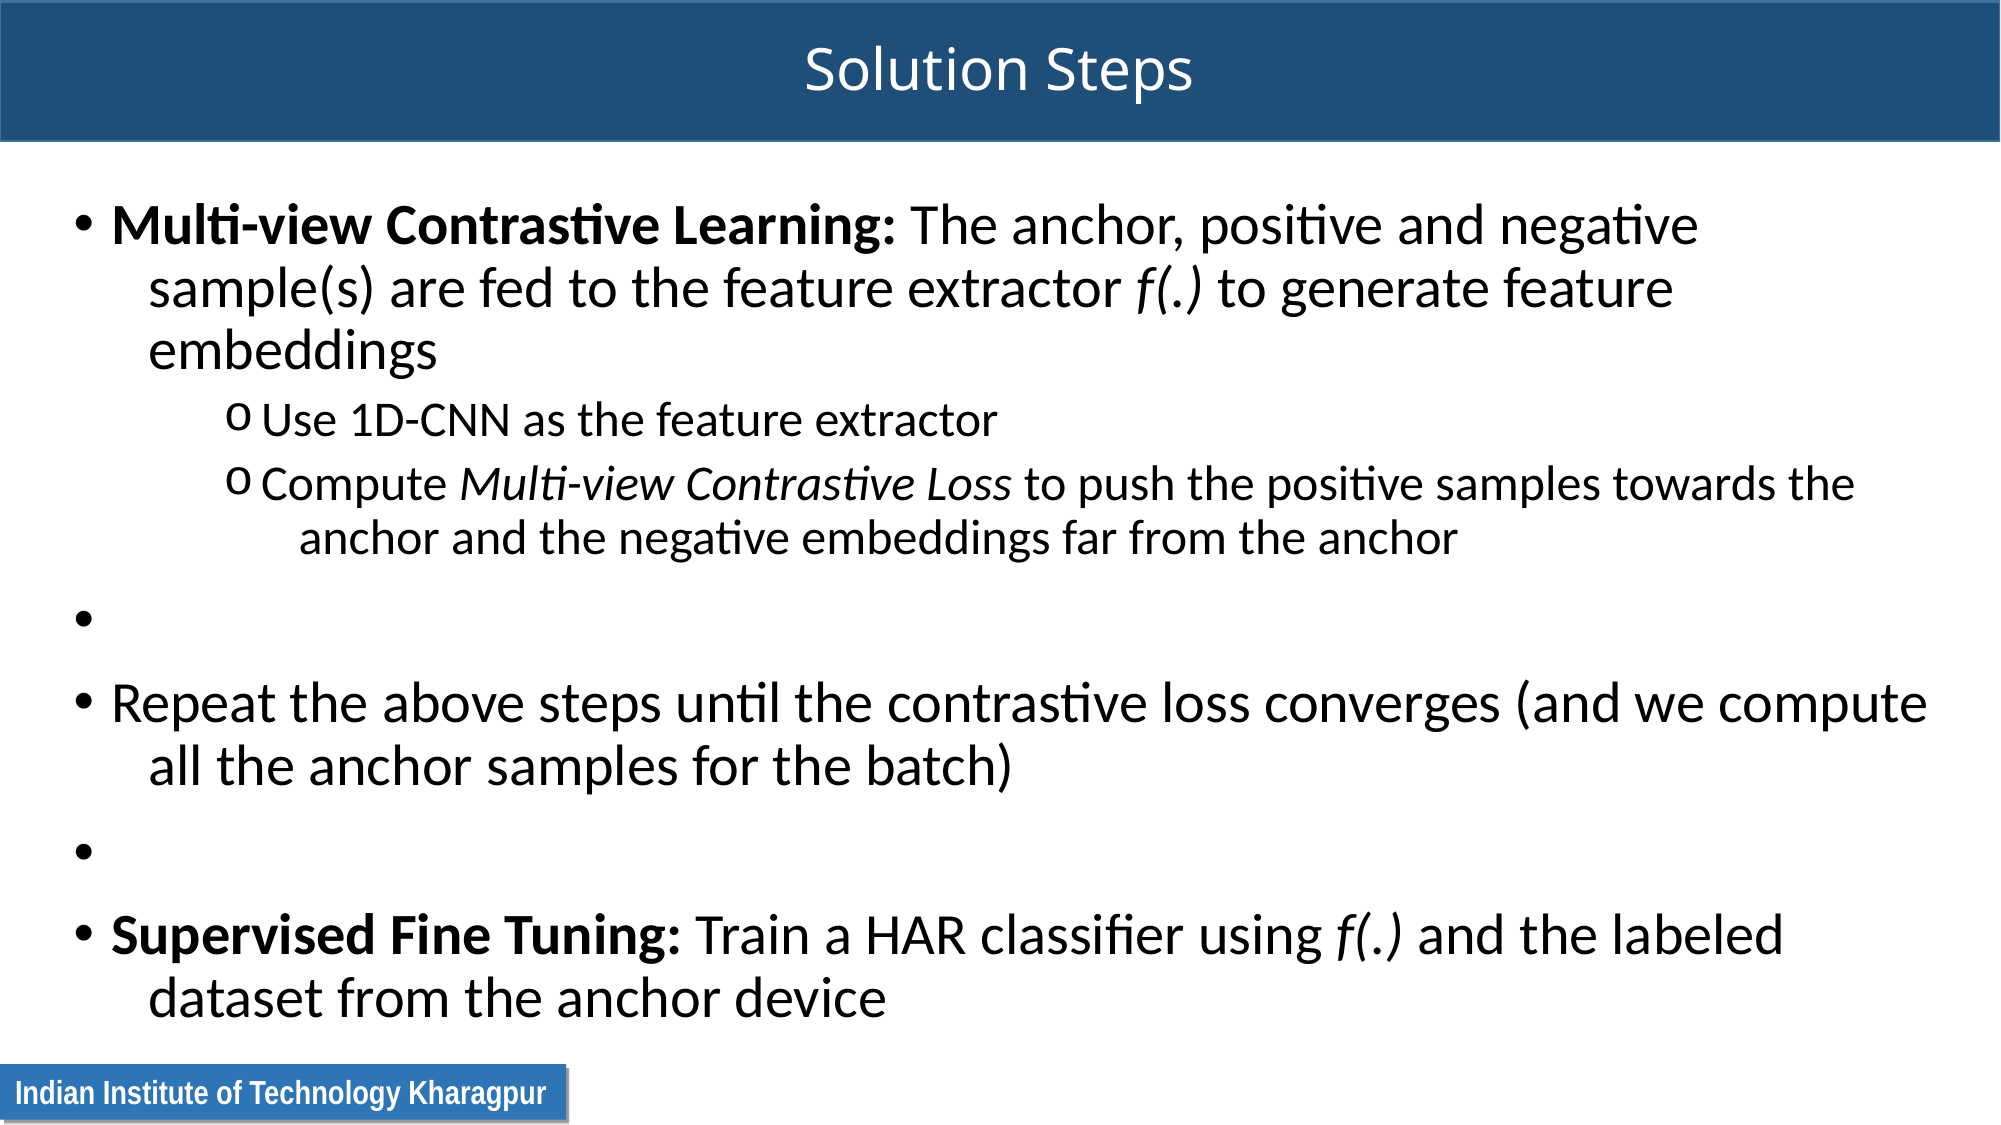

Solution Steps
# Multi-view Contrastive Learning: The anchor, positive and negative sample(s) are fed to the feature extractor f(.) to generate feature embeddings
Use 1D-CNN as the feature extractor
Compute Multi-view Contrastive Loss to push the positive samples towards the anchor and the negative embeddings far from the anchor
Repeat the above steps until the contrastive loss converges (and we compute all the anchor samples for the batch)
Supervised Fine Tuning: Train a HAR classifier using f(.) and the labeled dataset from the anchor device